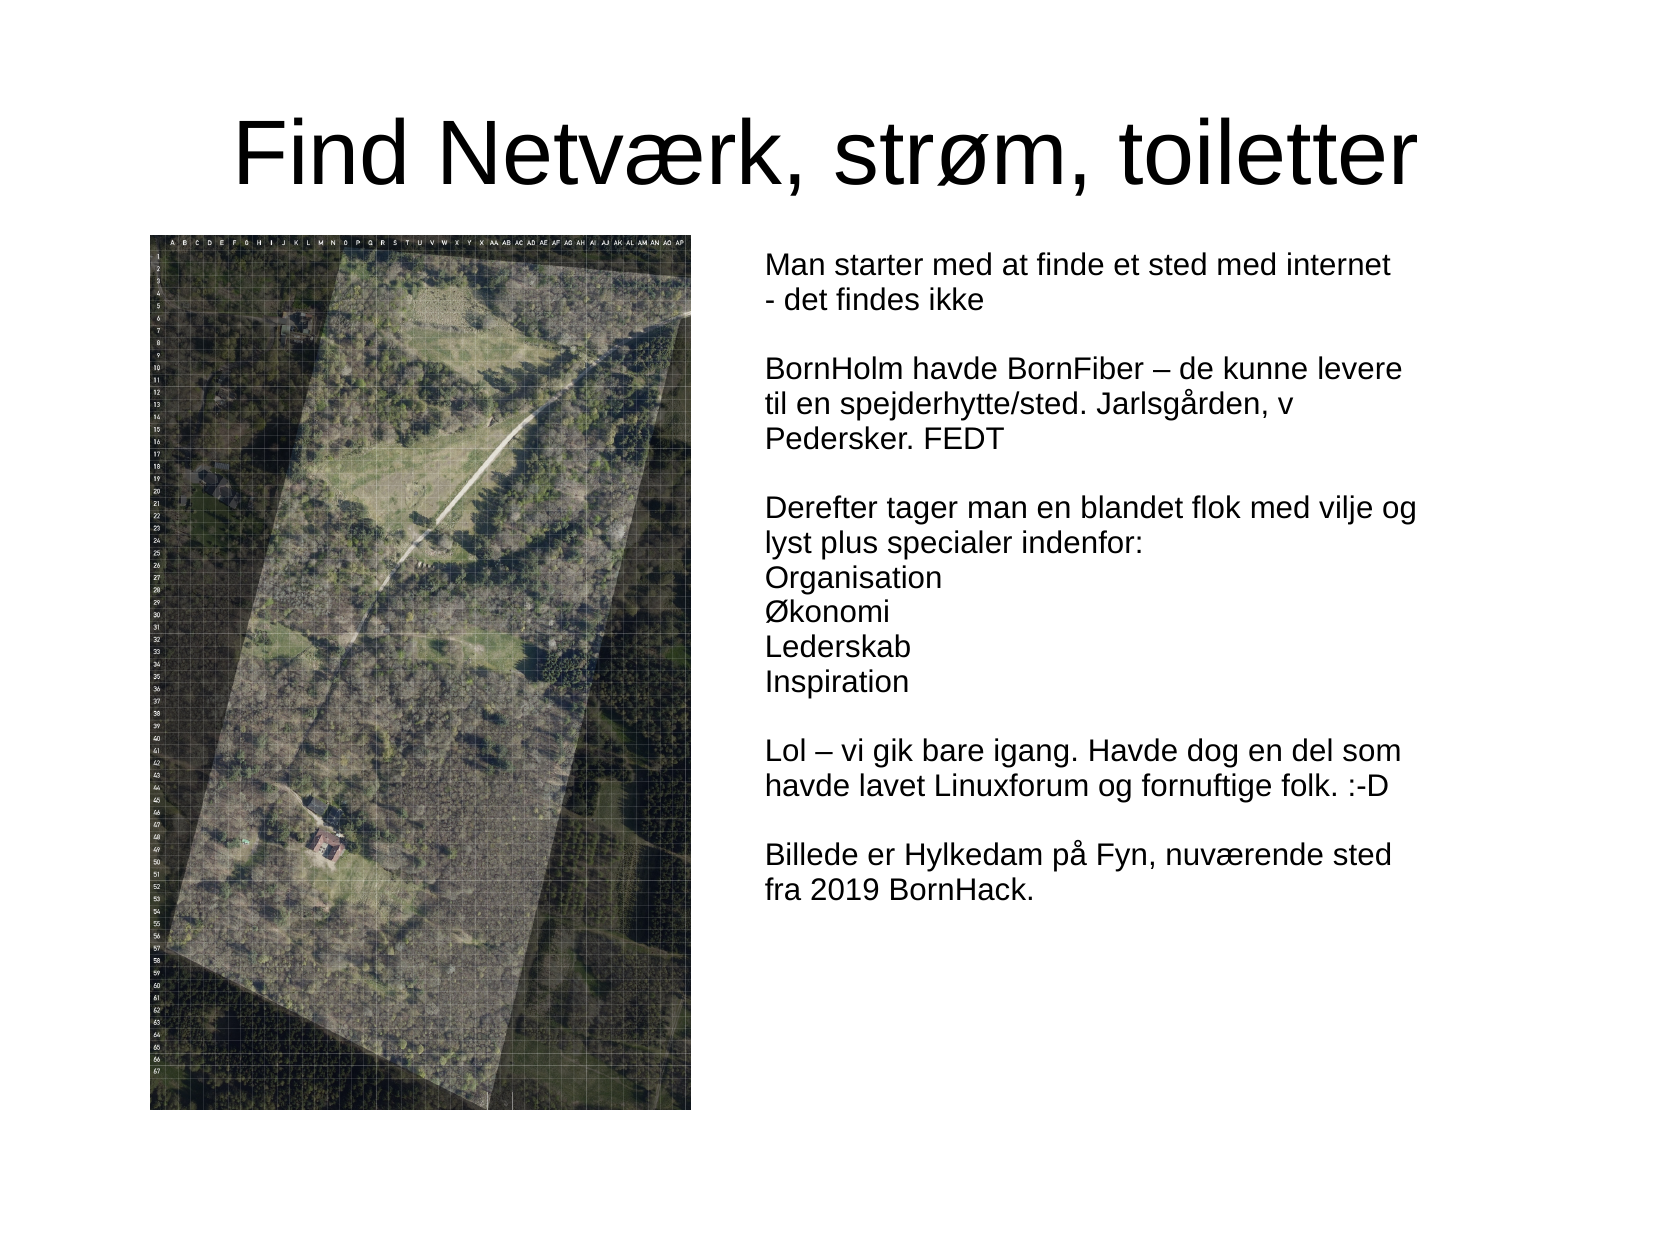

# Find Netværk, strøm, toiletter
Man starter med at finde et sted med internet
- det findes ikke
BornHolm havde BornFiber – de kunne levere til en spejderhytte/sted. Jarlsgården, v Pedersker. FEDT
Derefter tager man en blandet flok med vilje og lyst plus specialer indenfor:
Organisation
Økonomi
Lederskab
Inspiration
Lol – vi gik bare igang. Havde dog en del som havde lavet Linuxforum og fornuftige folk. :-D
Billede er Hylkedam på Fyn, nuværende sted fra 2019 BornHack.